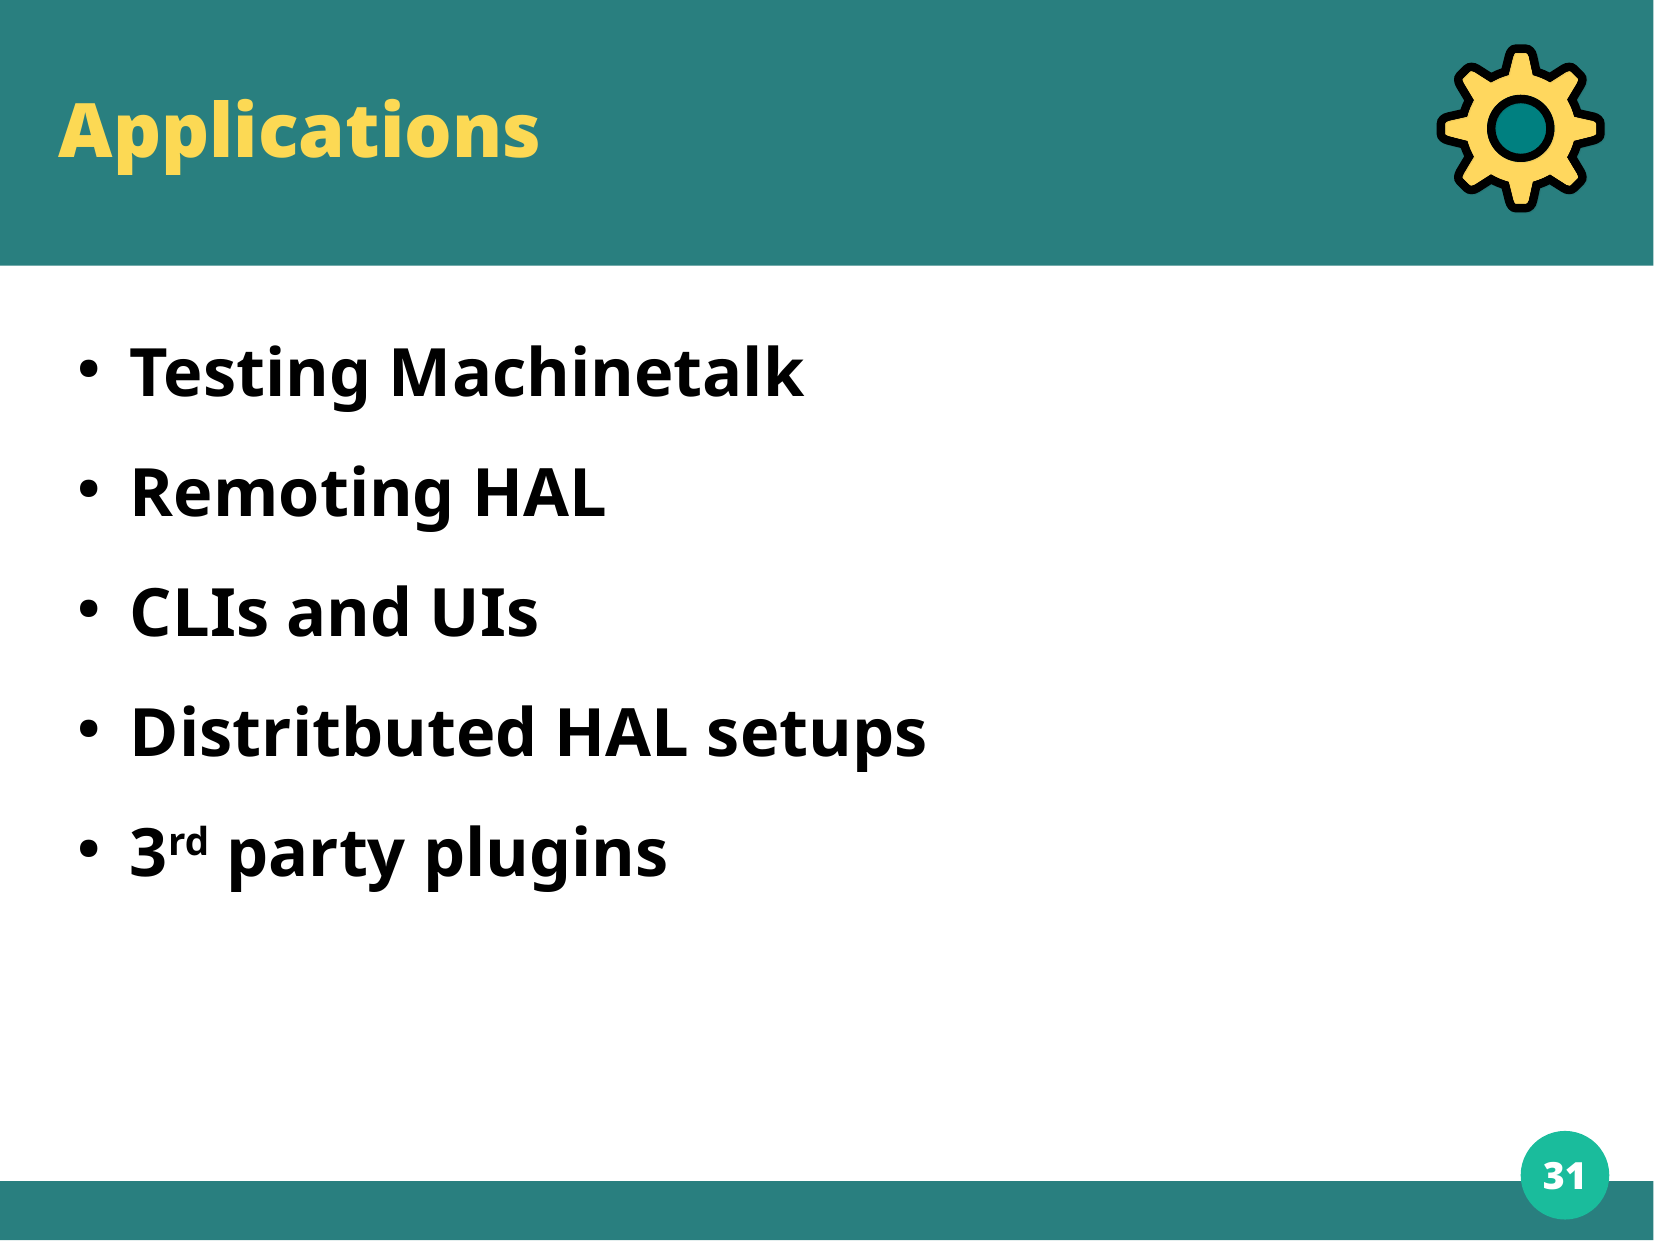

# Applications
Testing Machinetalk
Remoting HAL
CLIs and UIs
Distritbuted HAL setups
3rd party plugins
31